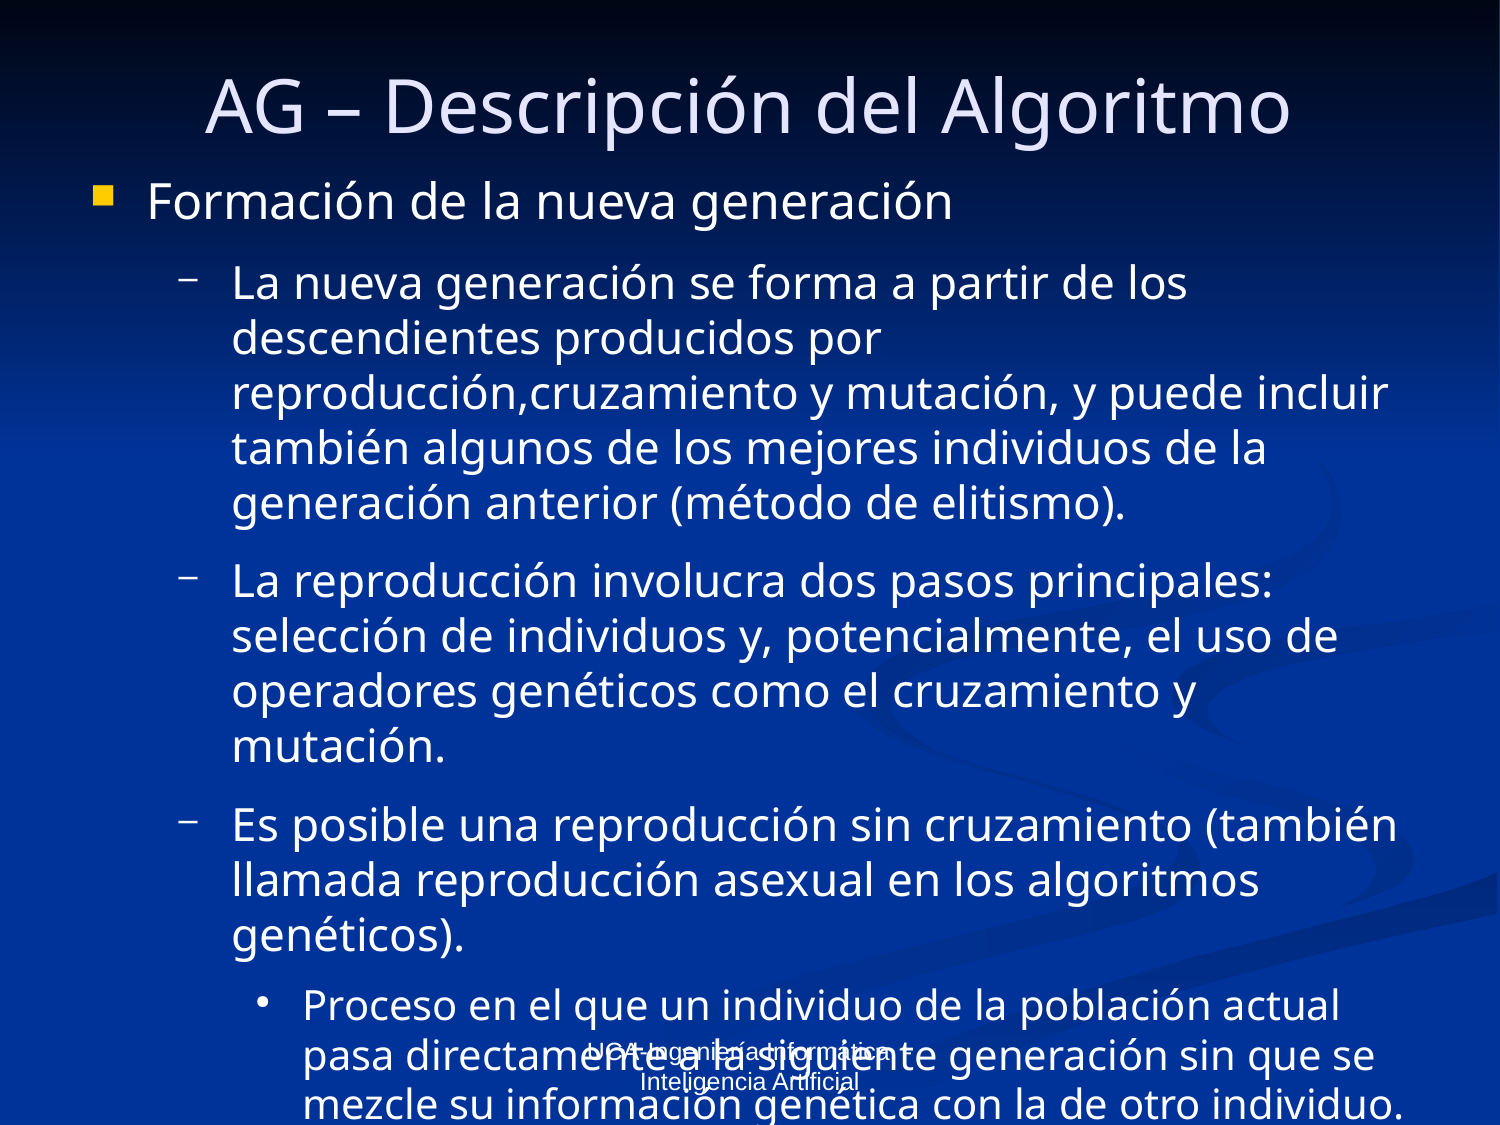

# AG – Descripción del Algoritmo
Formación de la nueva generación
La nueva generación se forma a partir de los descendientes producidos por reproducción,cruzamiento y mutación, y puede incluir también algunos de los mejores individuos de la generación anterior (método de elitismo).
La reproducción involucra dos pasos principales: selección de individuos y, potencialmente, el uso de operadores genéticos como el cruzamiento y mutación.
Es posible una reproducción sin cruzamiento (también llamada reproducción asexual en los algoritmos genéticos).
Proceso en el que un individuo de la población actual pasa directamente a la siguiente generación sin que se mezcle su información genética con la de otro individuo. El descendiente es una copia exacta del individuo seleccionado (elitismo).
UCA-Ingeniería Informática - Inteligencia Artificial